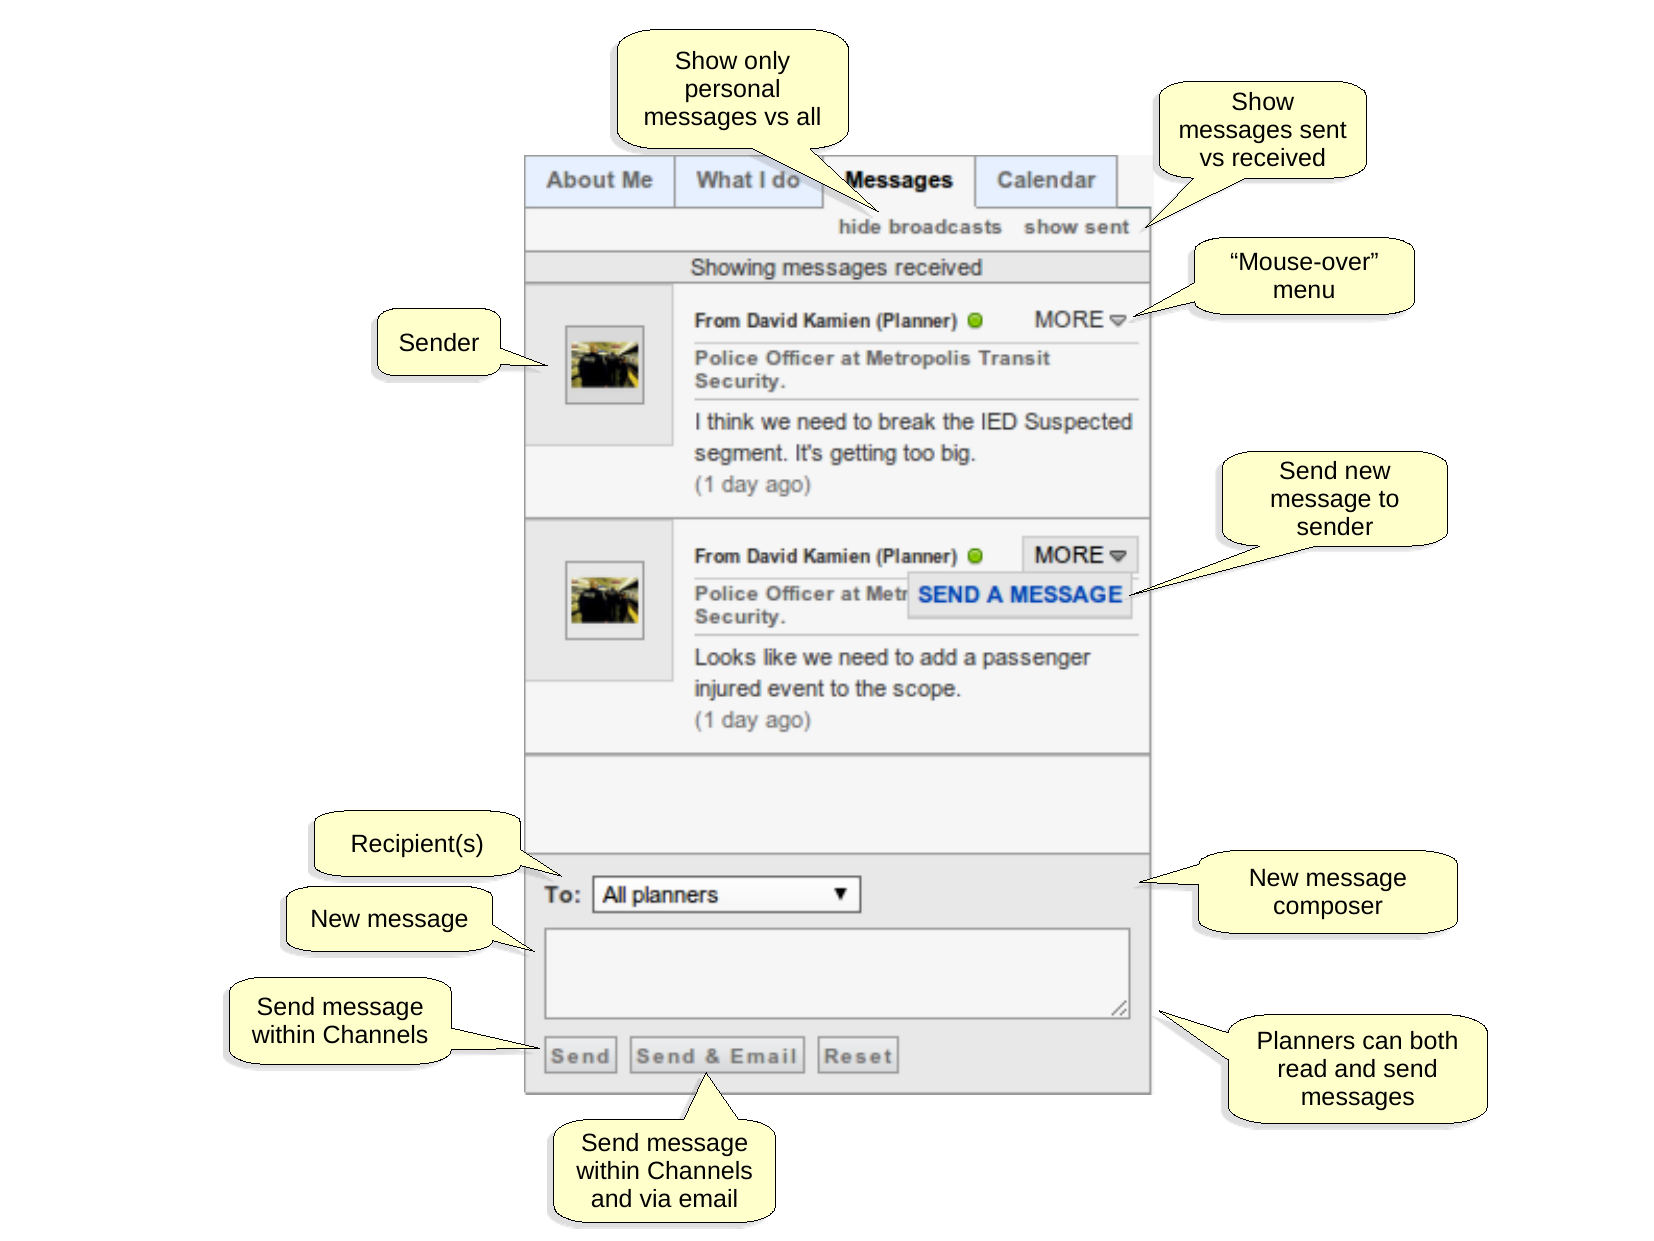

Show only personal messages vs all
Show messages sent vs received
“Mouse-over” menu
Sender
Send new message to sender
Recipient(s)
New message composer
New message
Send message within Channels
Planners can both read and send messages
Send message within Channels and via email